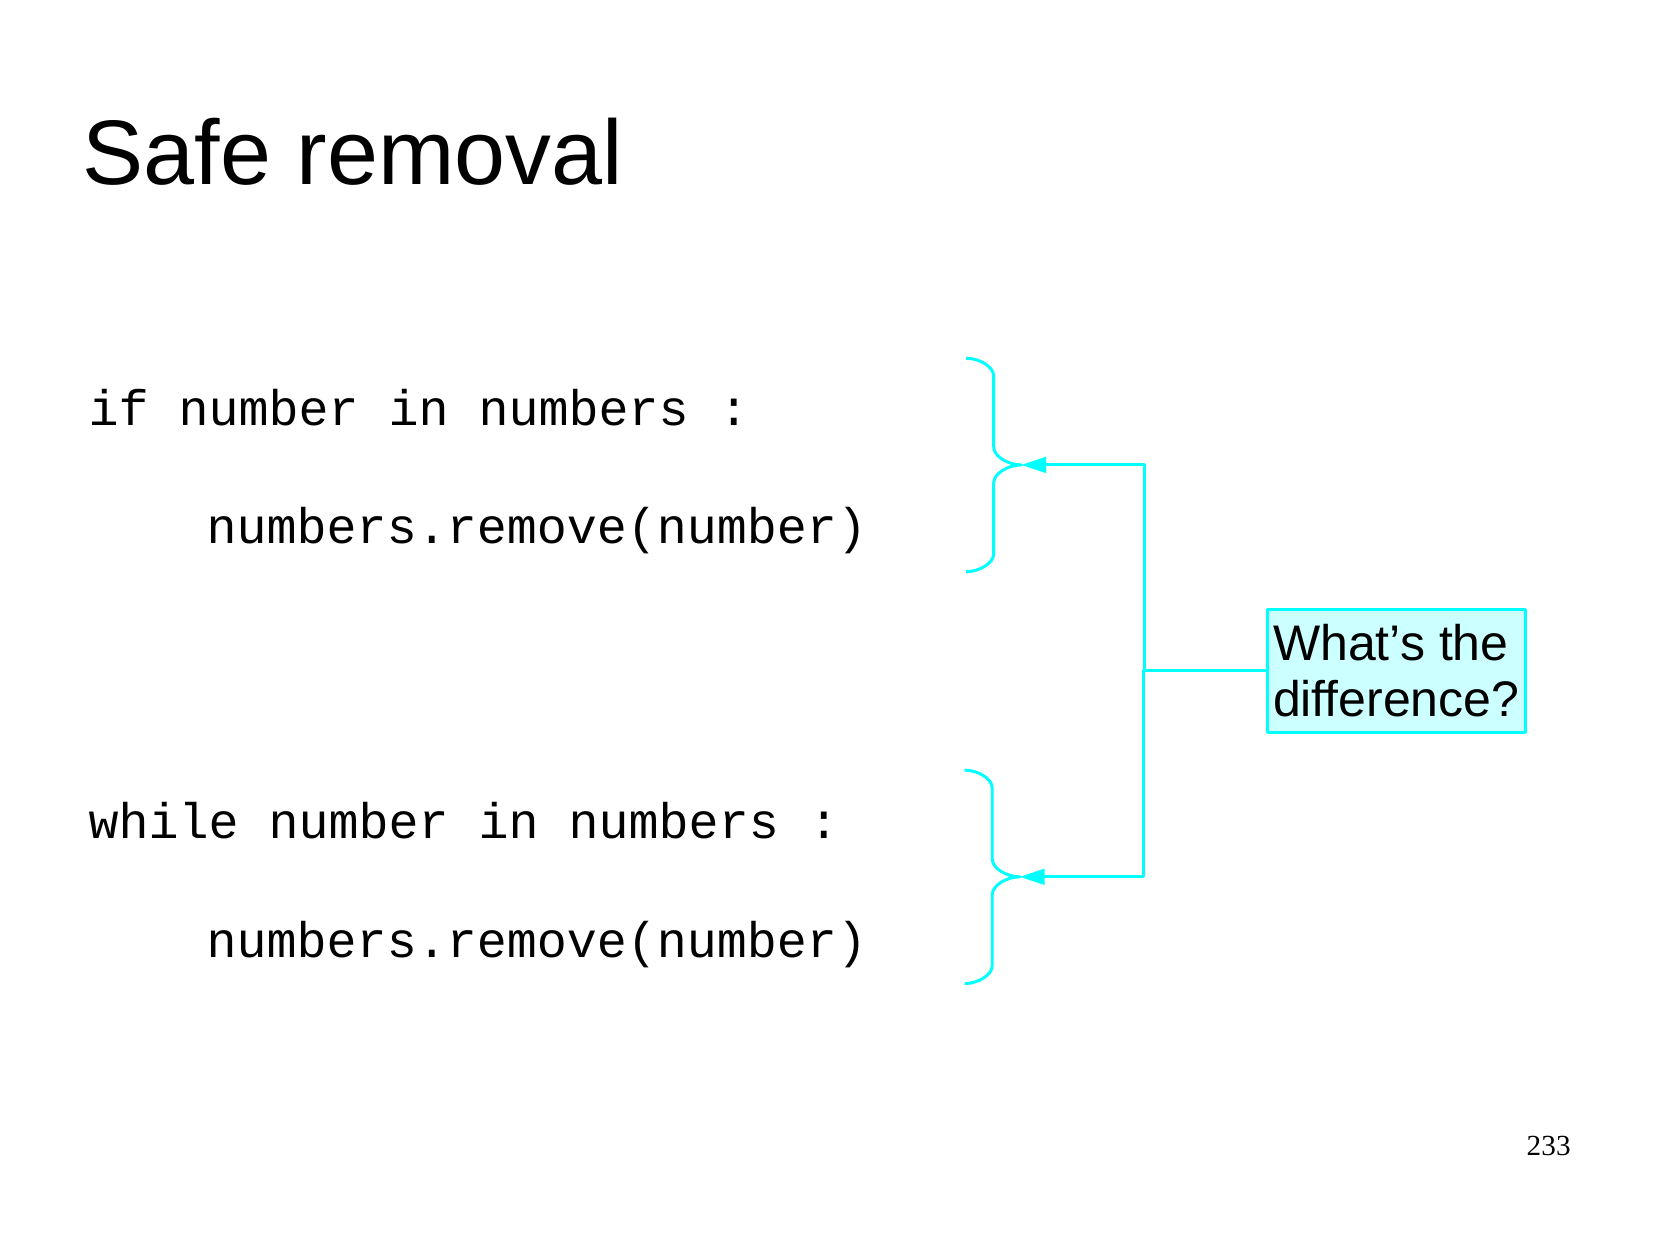

# Safe removal
if number in numbers :
numbers.remove(number)
What’s the
difference?
while number in numbers :
numbers.remove(number)
233